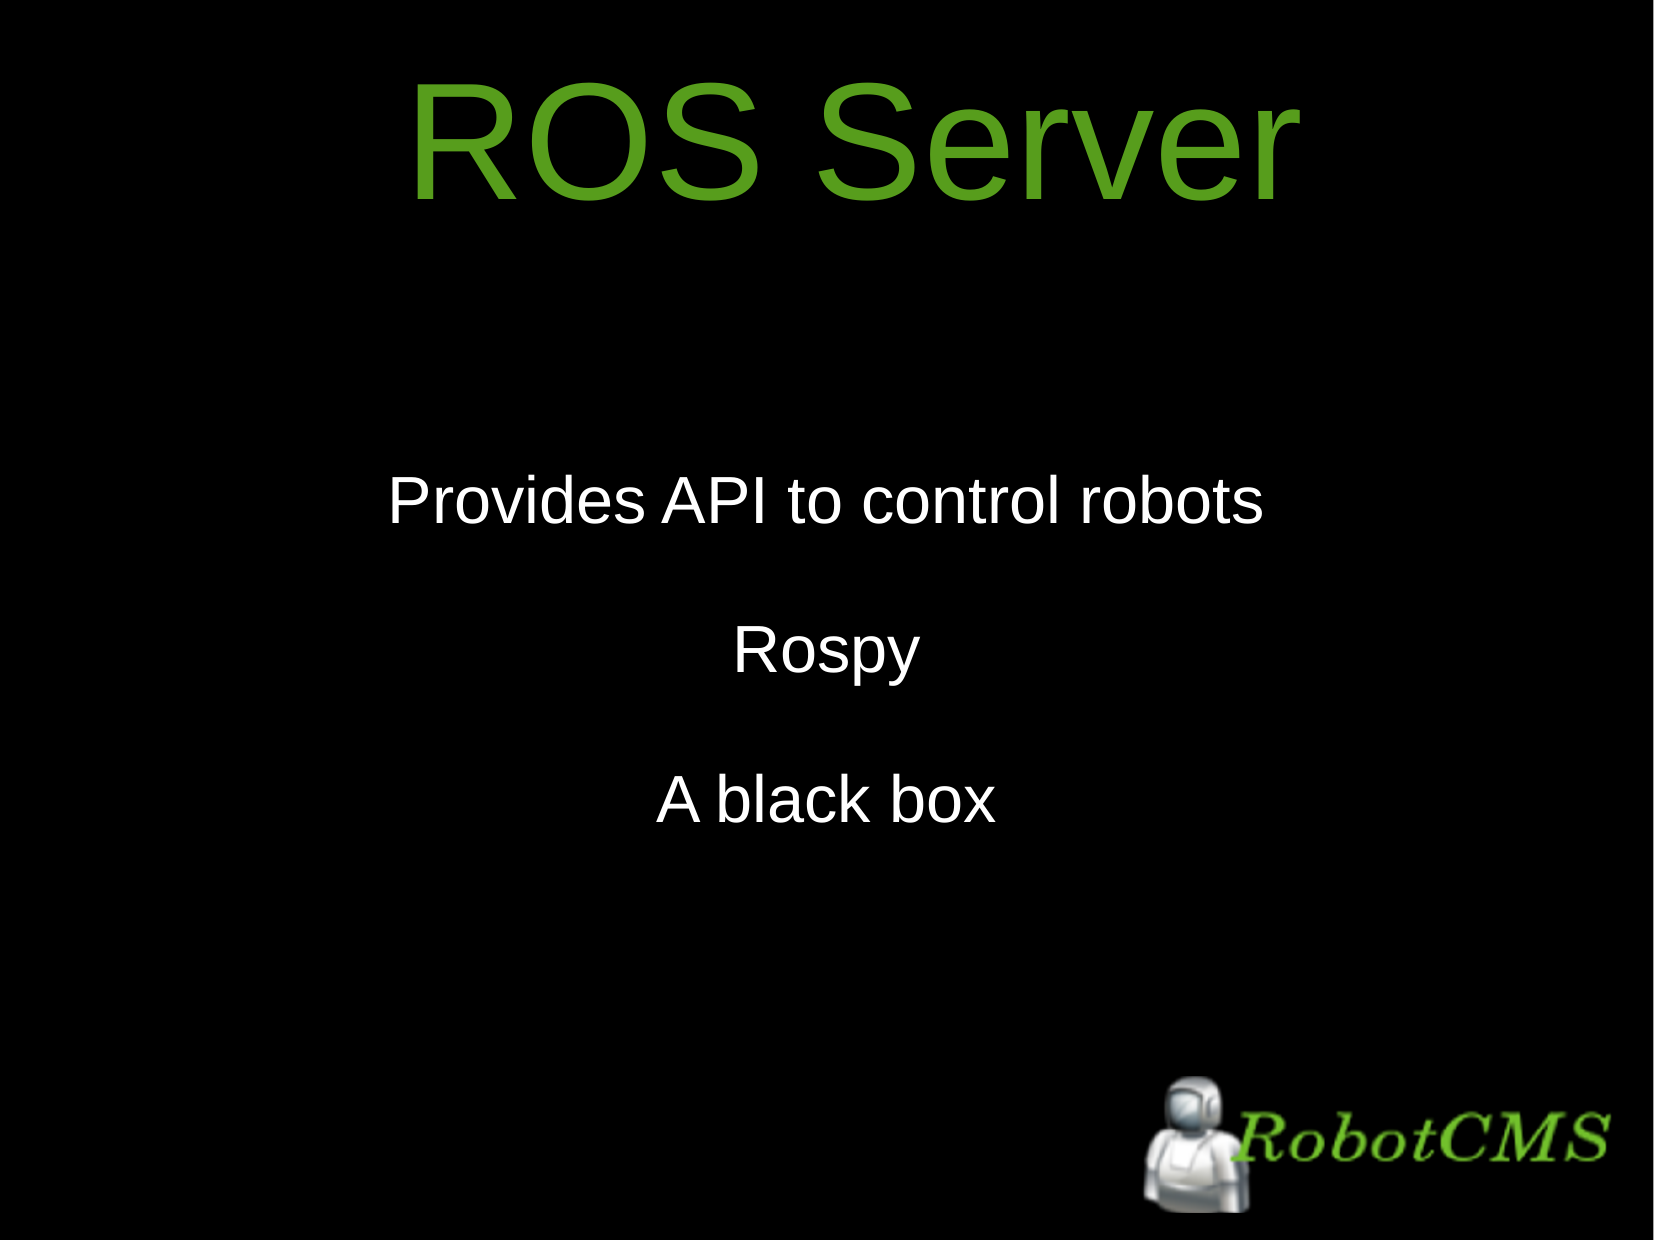

ROS Server
#
Provides API to control robots
Rospy
A black box